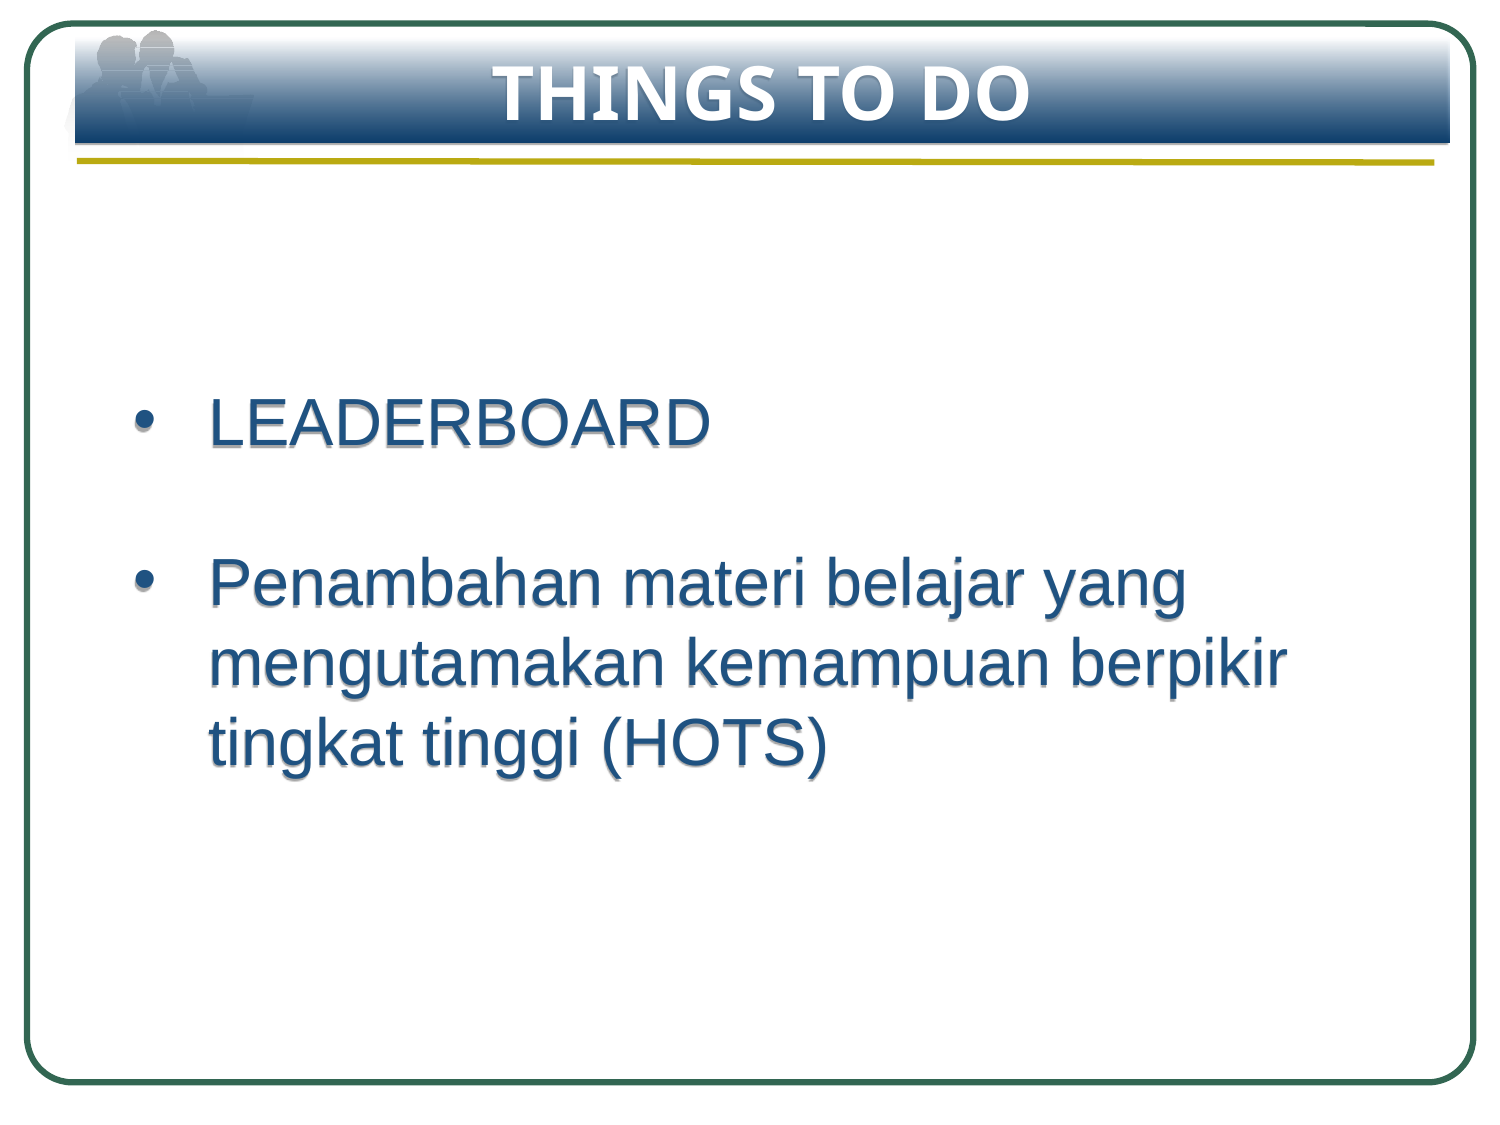

THINGS TO DO
LEADERBOARD
Penambahan materi belajar yang mengutamakan kemampuan berpikir tingkat tinggi (HOTS)